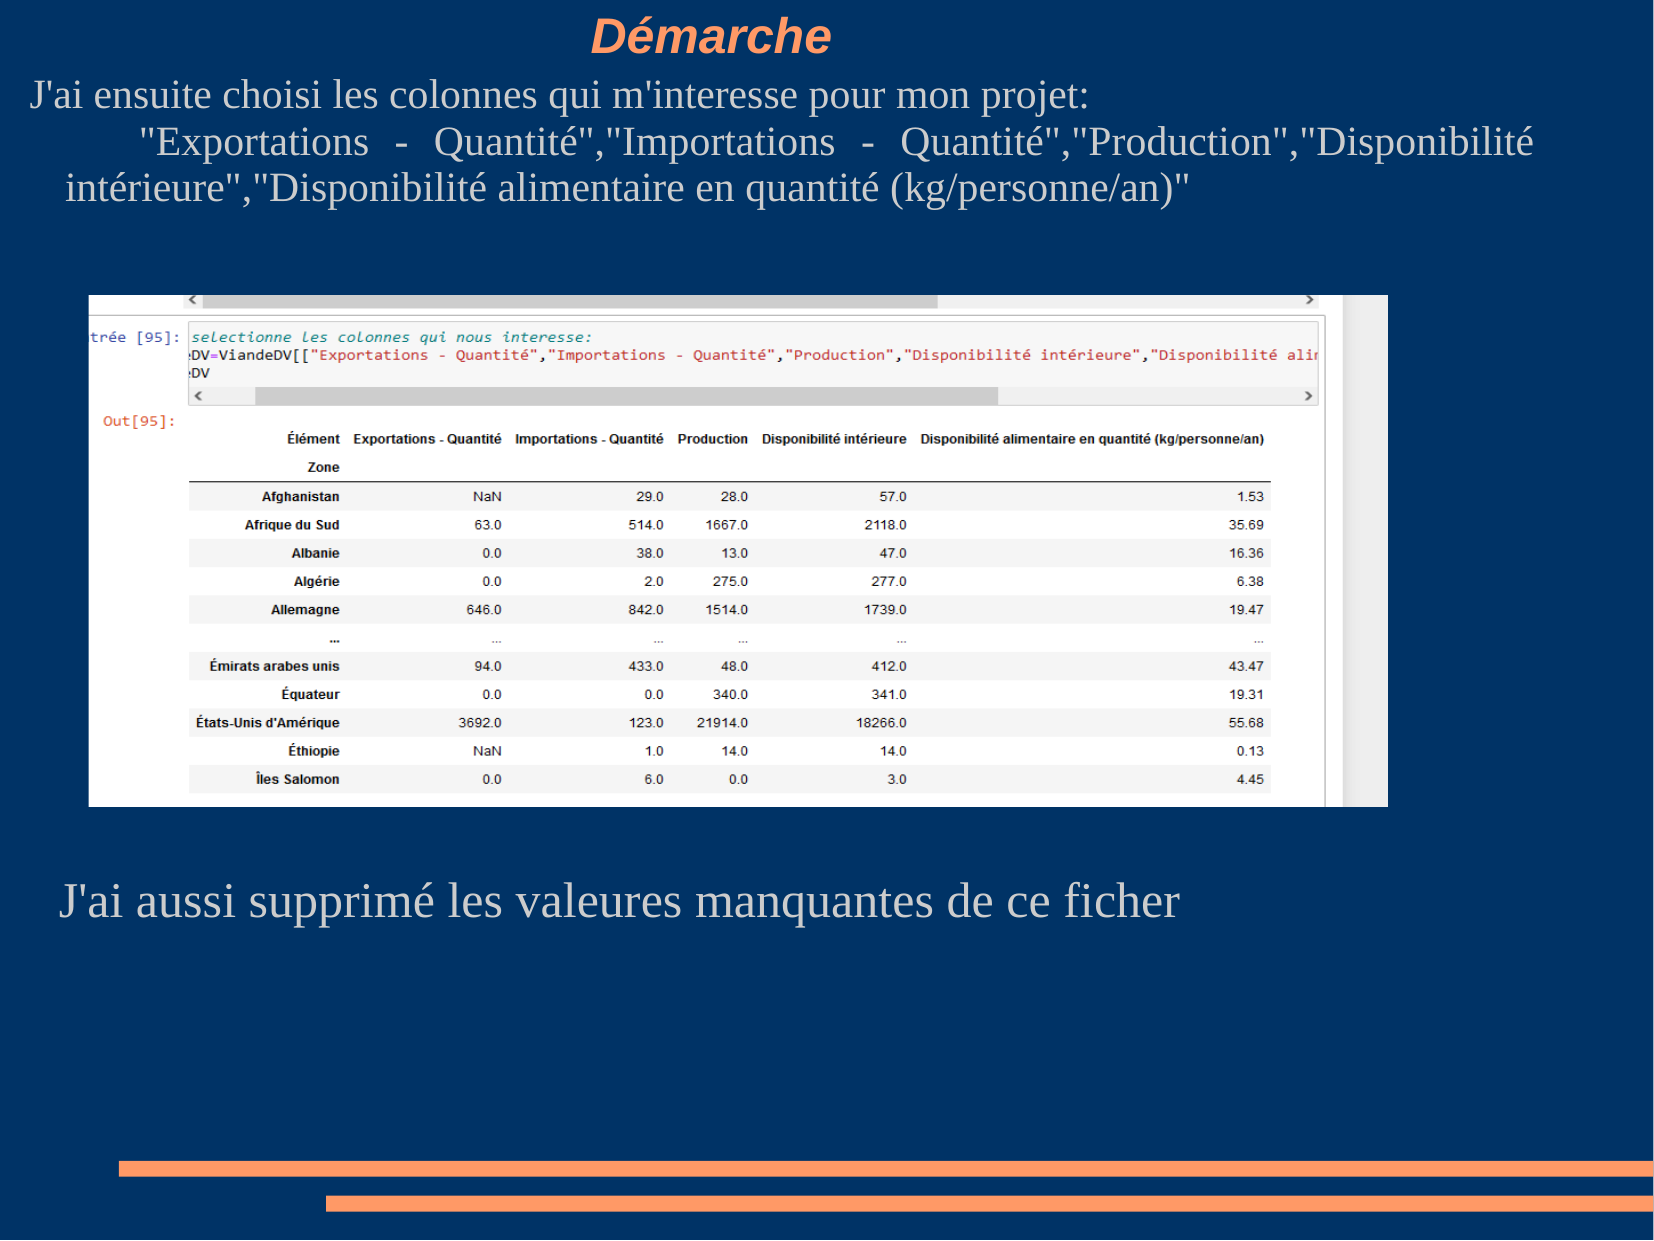

# Démarche
J'ai ensuite choisi les colonnes qui m'interesse pour mon projet:
	"Exportations - Quantité","Importations - Quantité","Production","Disponibilité intérieure","Disponibilité alimentaire en quantité (kg/personne/an)"
J'ai aussi supprimé les valeures manquantes de ce ficher